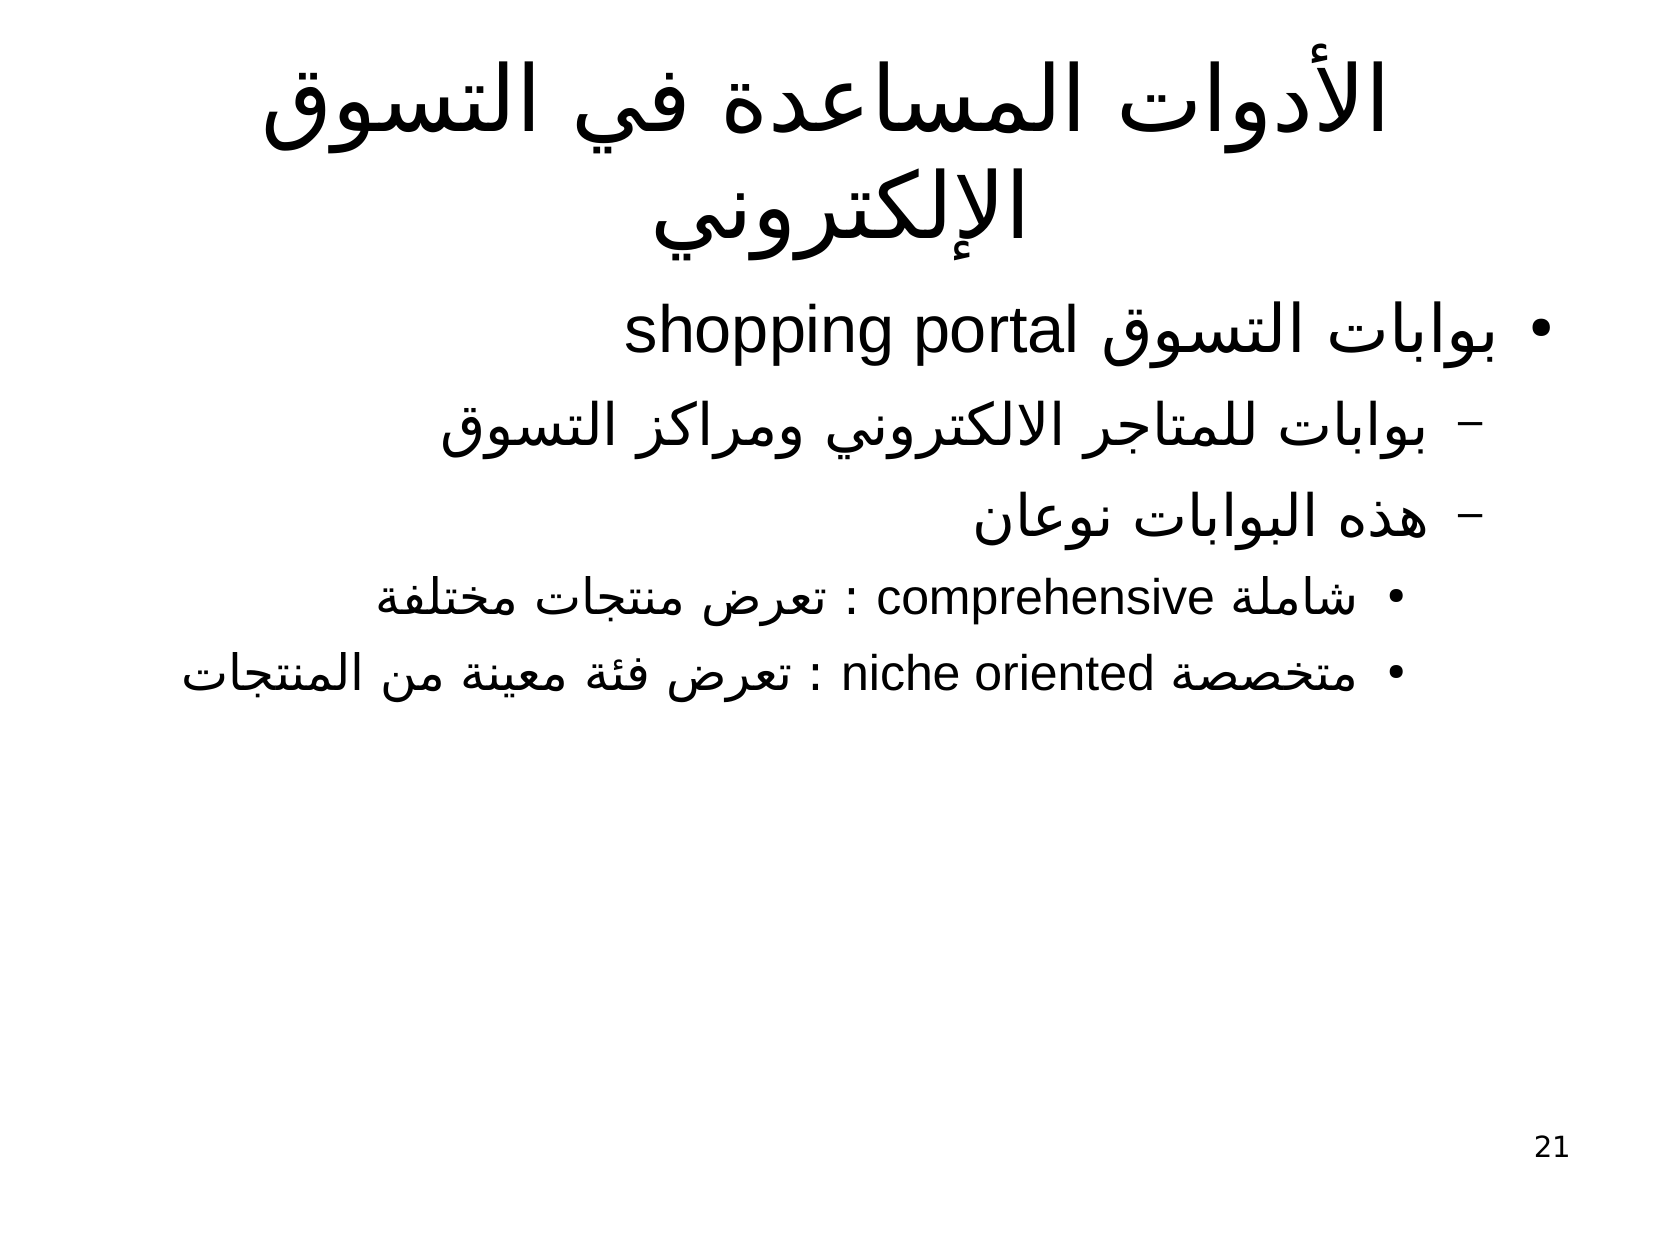

# الأدوات المساعدة في التسوق الإلكتروني
بوابات التسوق shopping portal
بوابات للمتاجر الالكتروني ومراكز التسوق
هذه البوابات نوعان
شاملة comprehensive : تعرض منتجات مختلفة
متخصصة niche oriented : تعرض فئة معينة من المنتجات
21